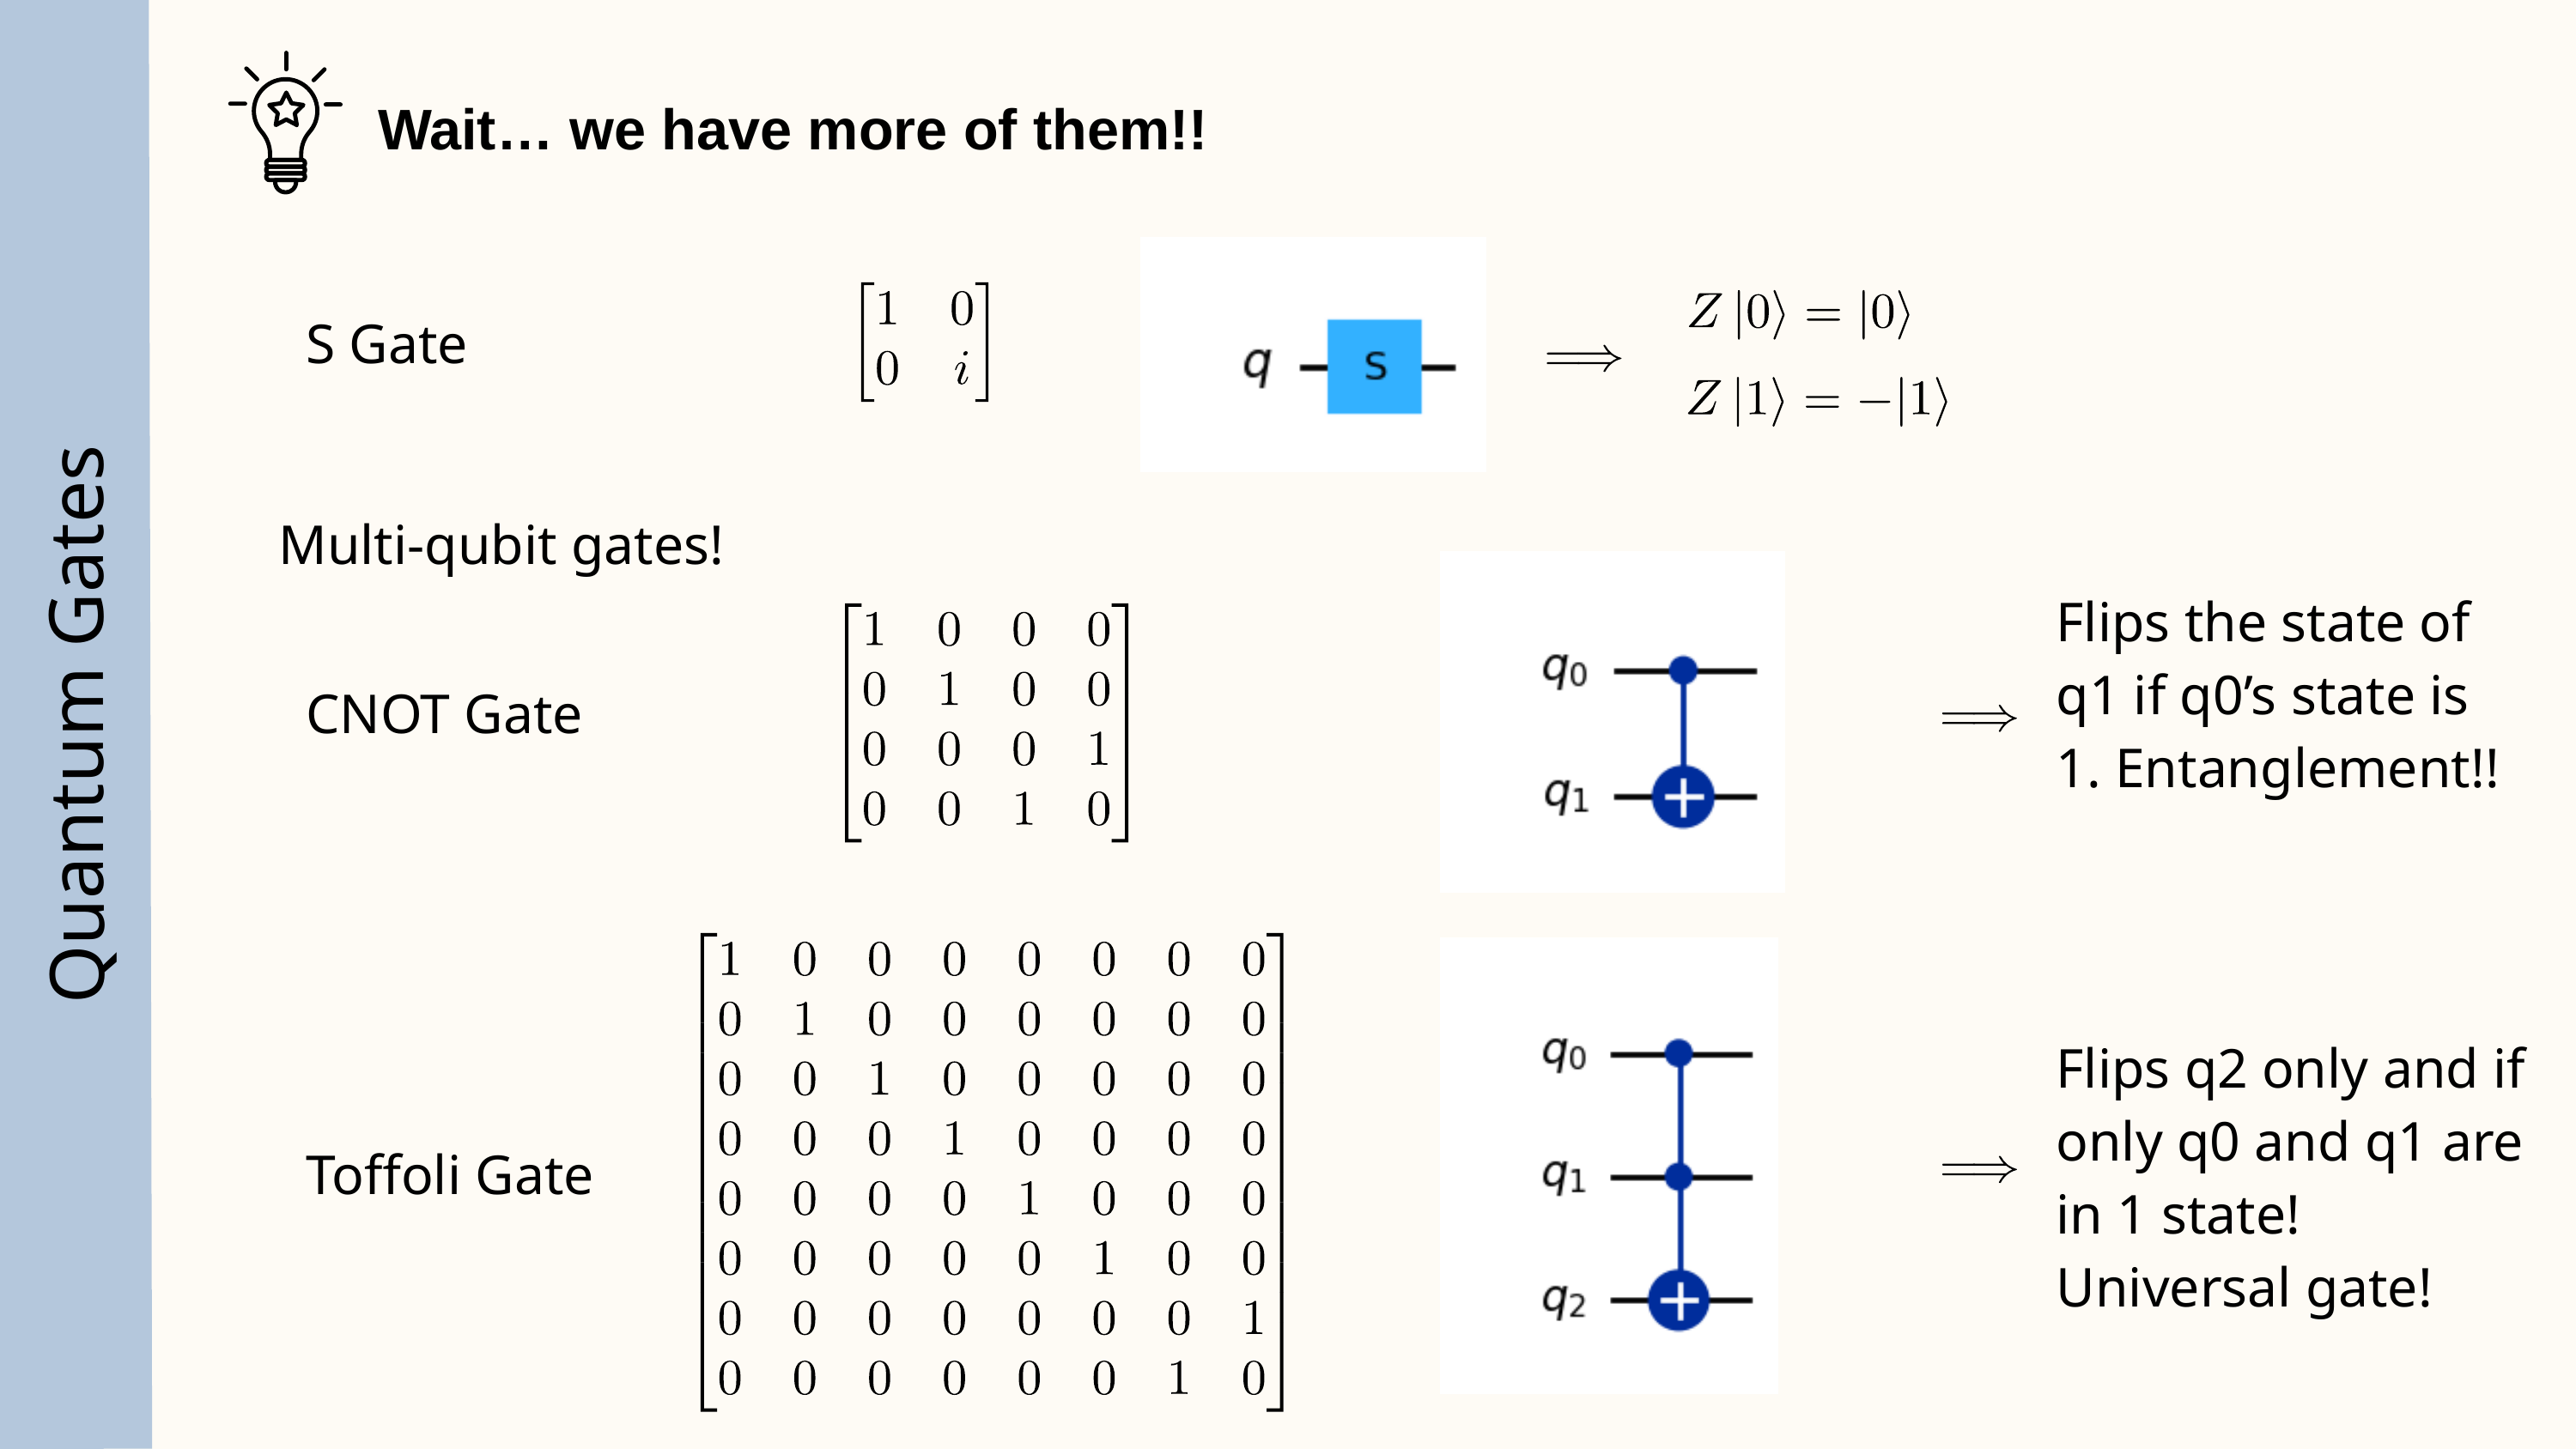

Wait… we have more of them!!
S Gate
Multi-qubit gates!
Flips the state of q1 if q0’s state is
1. Entanglement!!
# Quantum Gates
CNOT Gate
Flips q2 only and if only q0 and q1 are in 1 state!
Universal gate!
Toffoli Gate